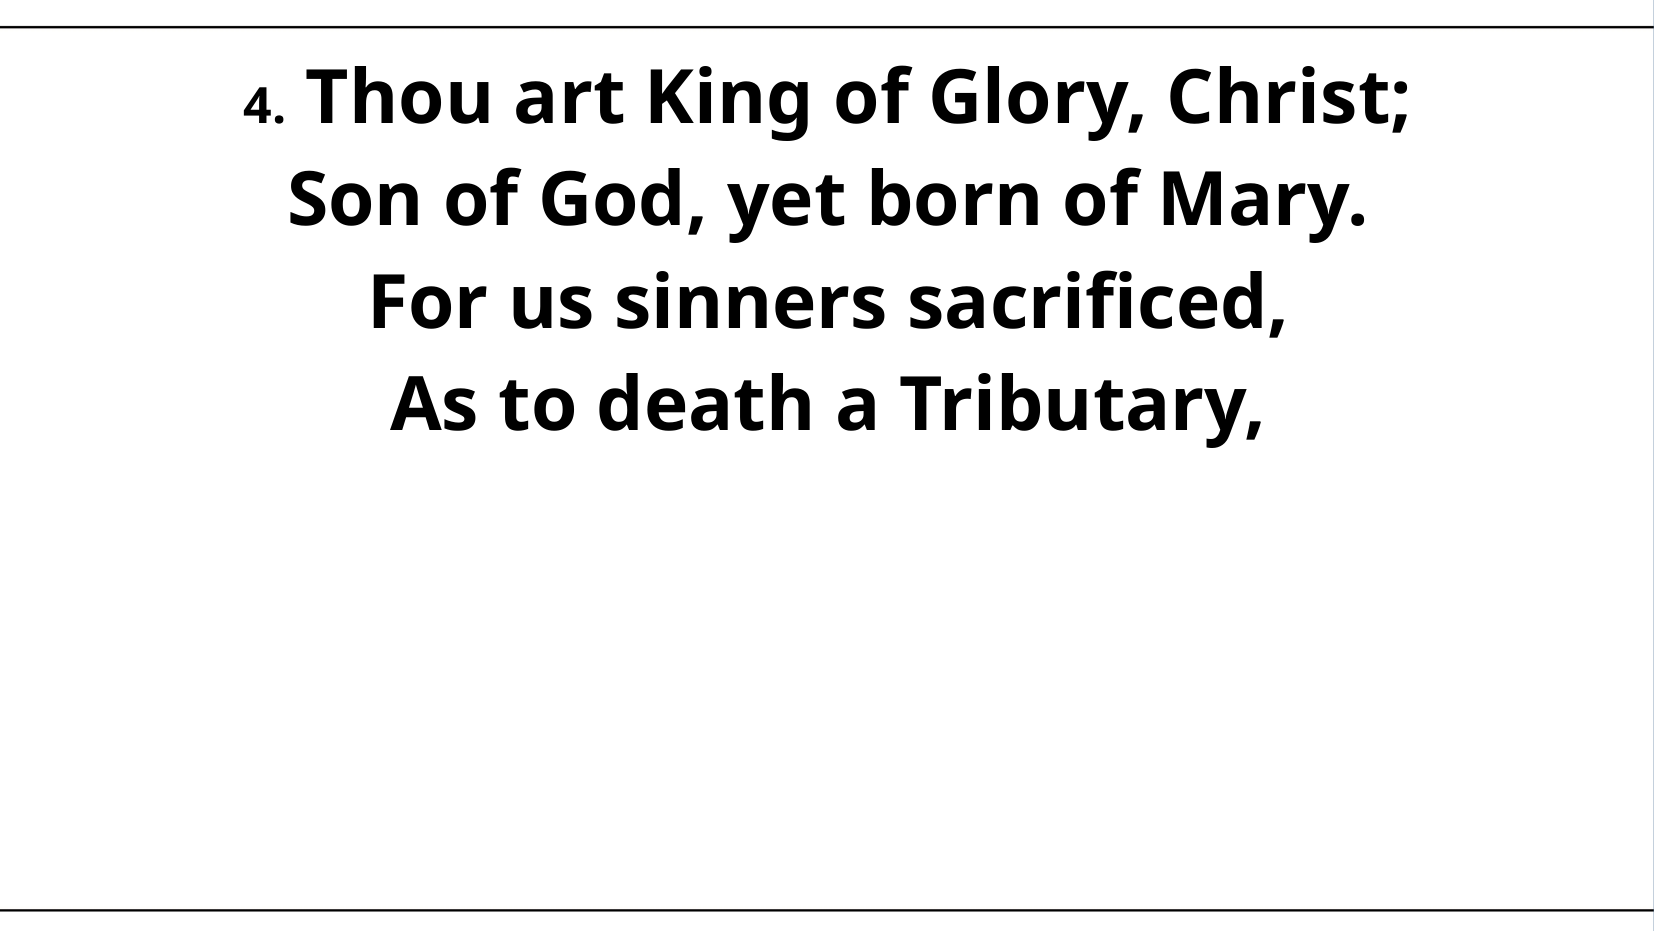

4. Thou art King of Glory, Christ;
Son of God, yet born of Mary.
For us sinners sacrificed,
As to death a Tributary,